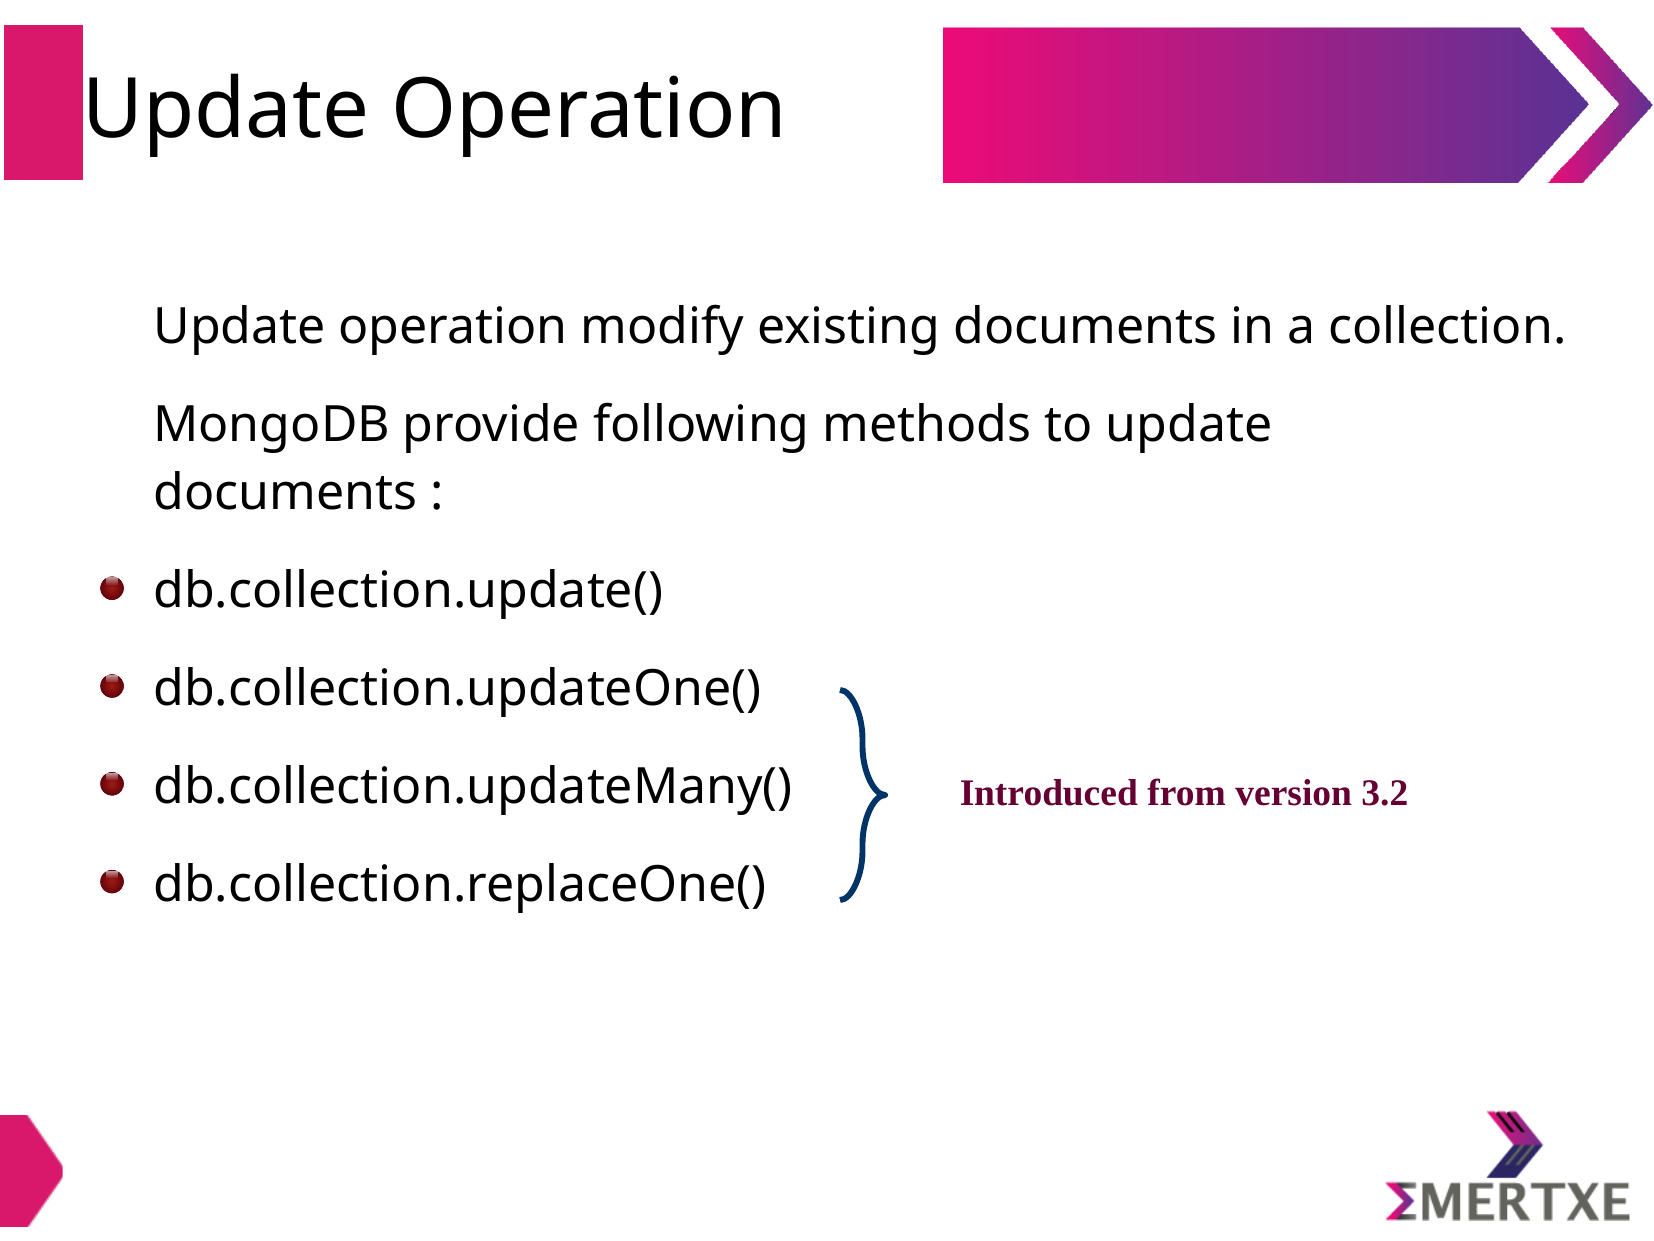

# Update Operation
Update operation modify existing documents in a collection.
MongoDB provide following methods to update documents :
db.collection.update()
db.collection.updateOne()
db.collection.updateMany()
db.collection.replaceOne()
Introduced from version 3.2